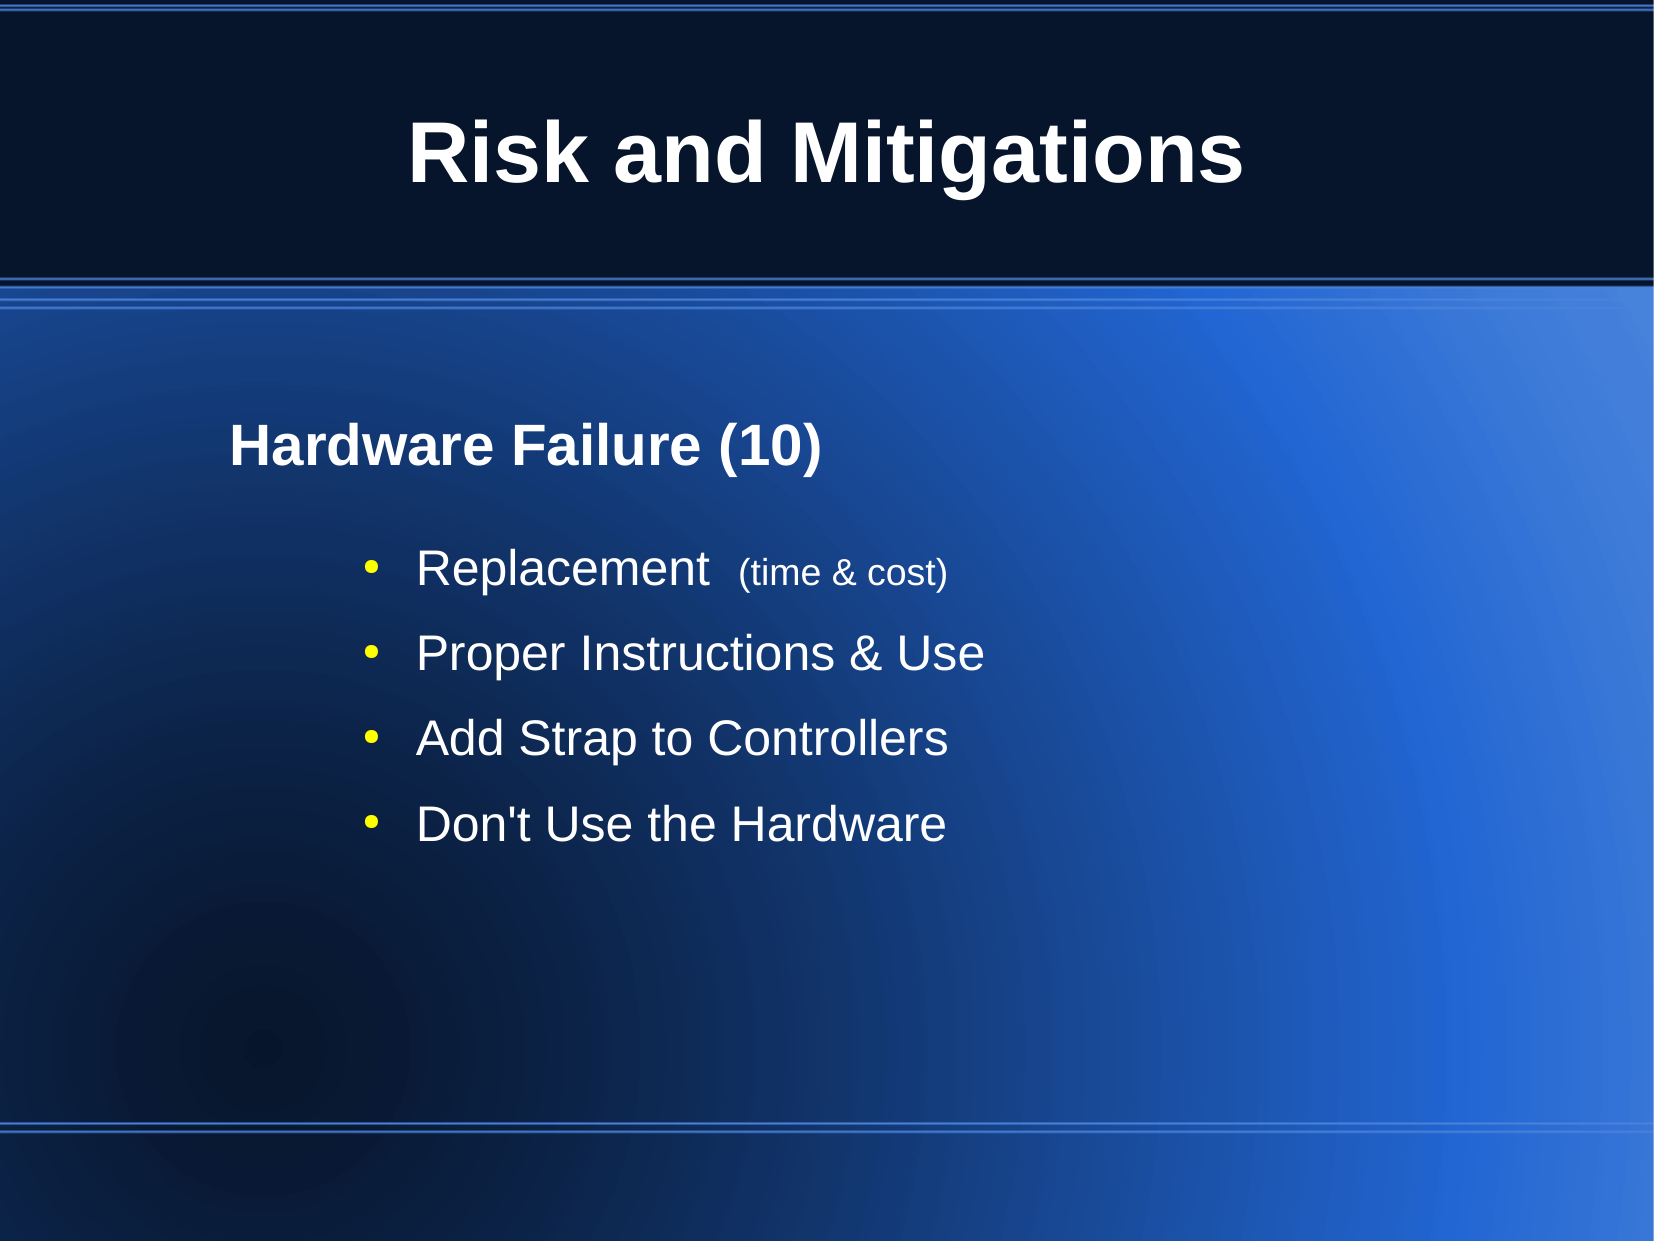

# Risk and Mitigations
Hardware Failure (10)
Replacement (time & cost)
Proper Instructions & Use
Add Strap to Controllers
Don't Use the Hardware